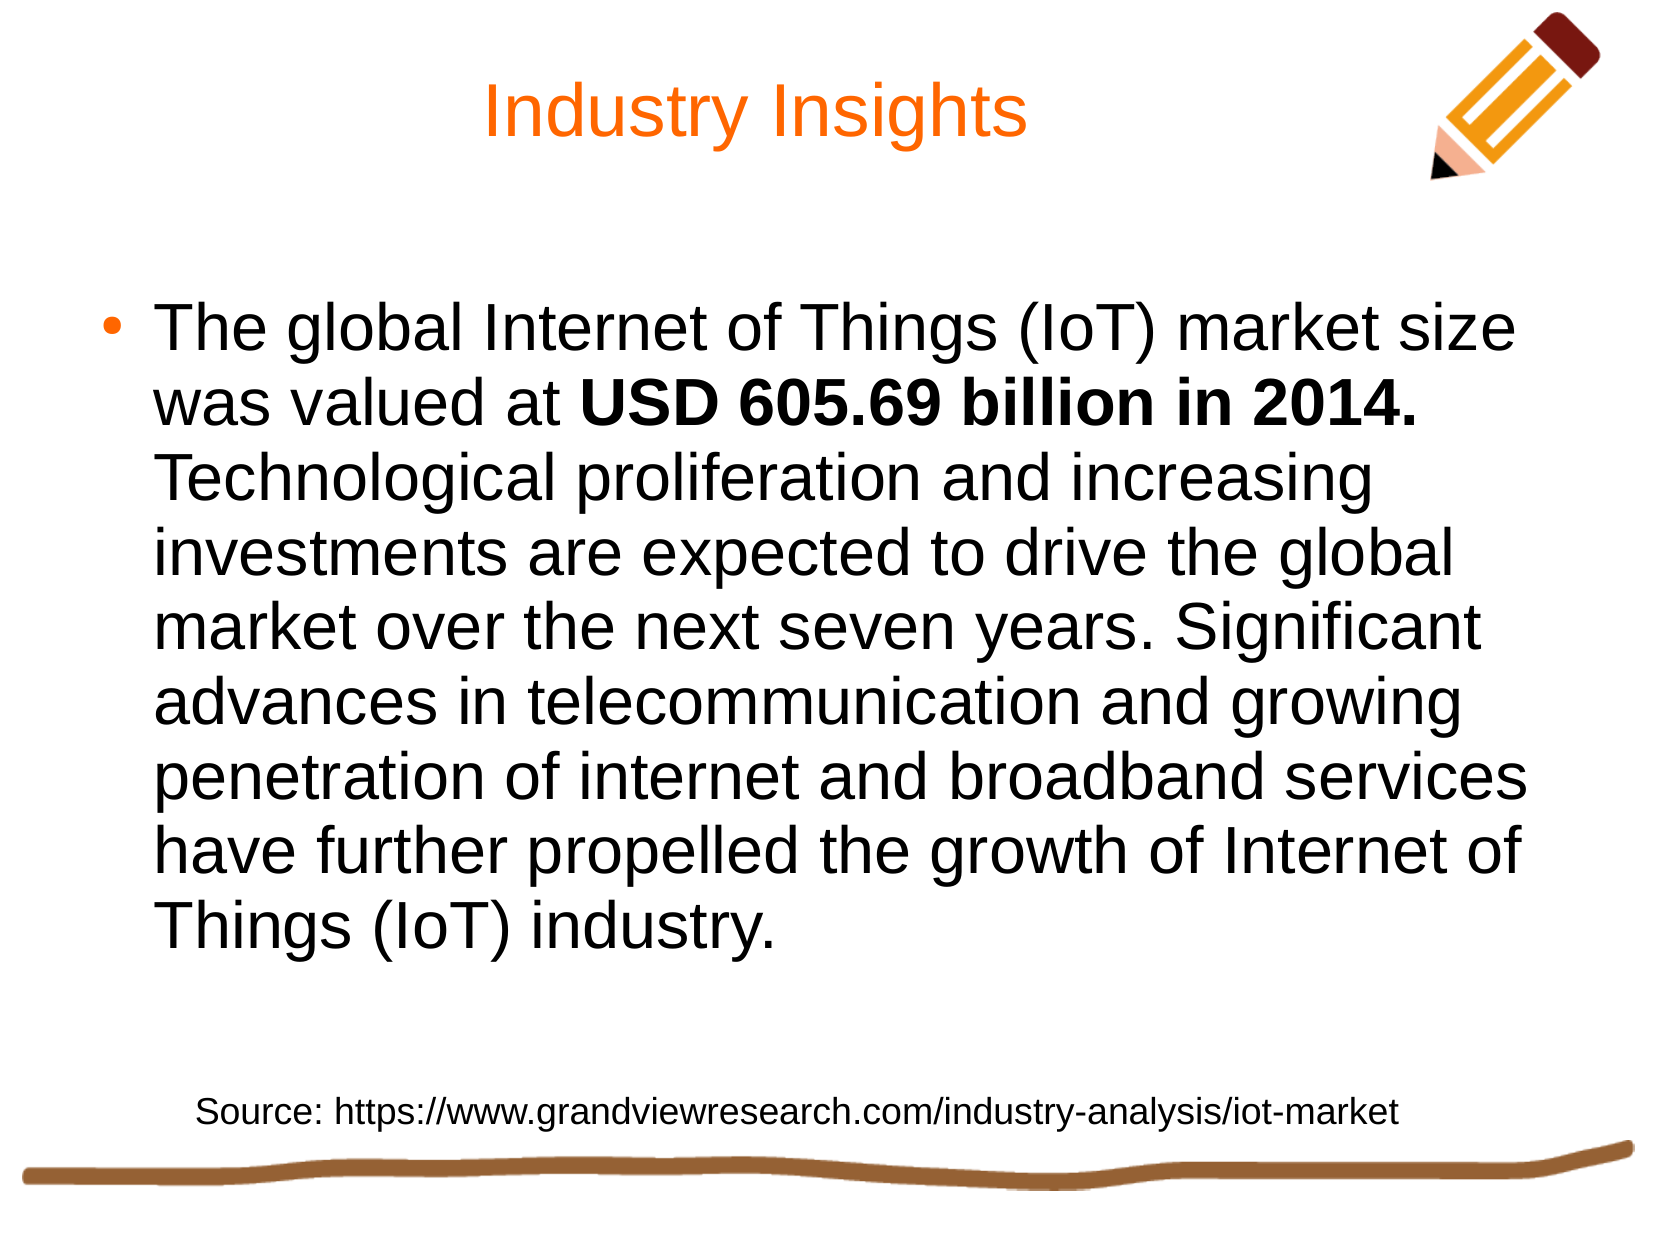

# Industry Insights
The global Internet of Things (IoT) market size was valued at USD 605.69 billion in 2014. Technological proliferation and increasing investments are expected to drive the global market over the next seven years. Significant advances in telecommunication and growing penetration of internet and broadband services have further propelled the growth of Internet of Things (IoT) industry.
Source: https://www.grandviewresearch.com/industry-analysis/iot-market